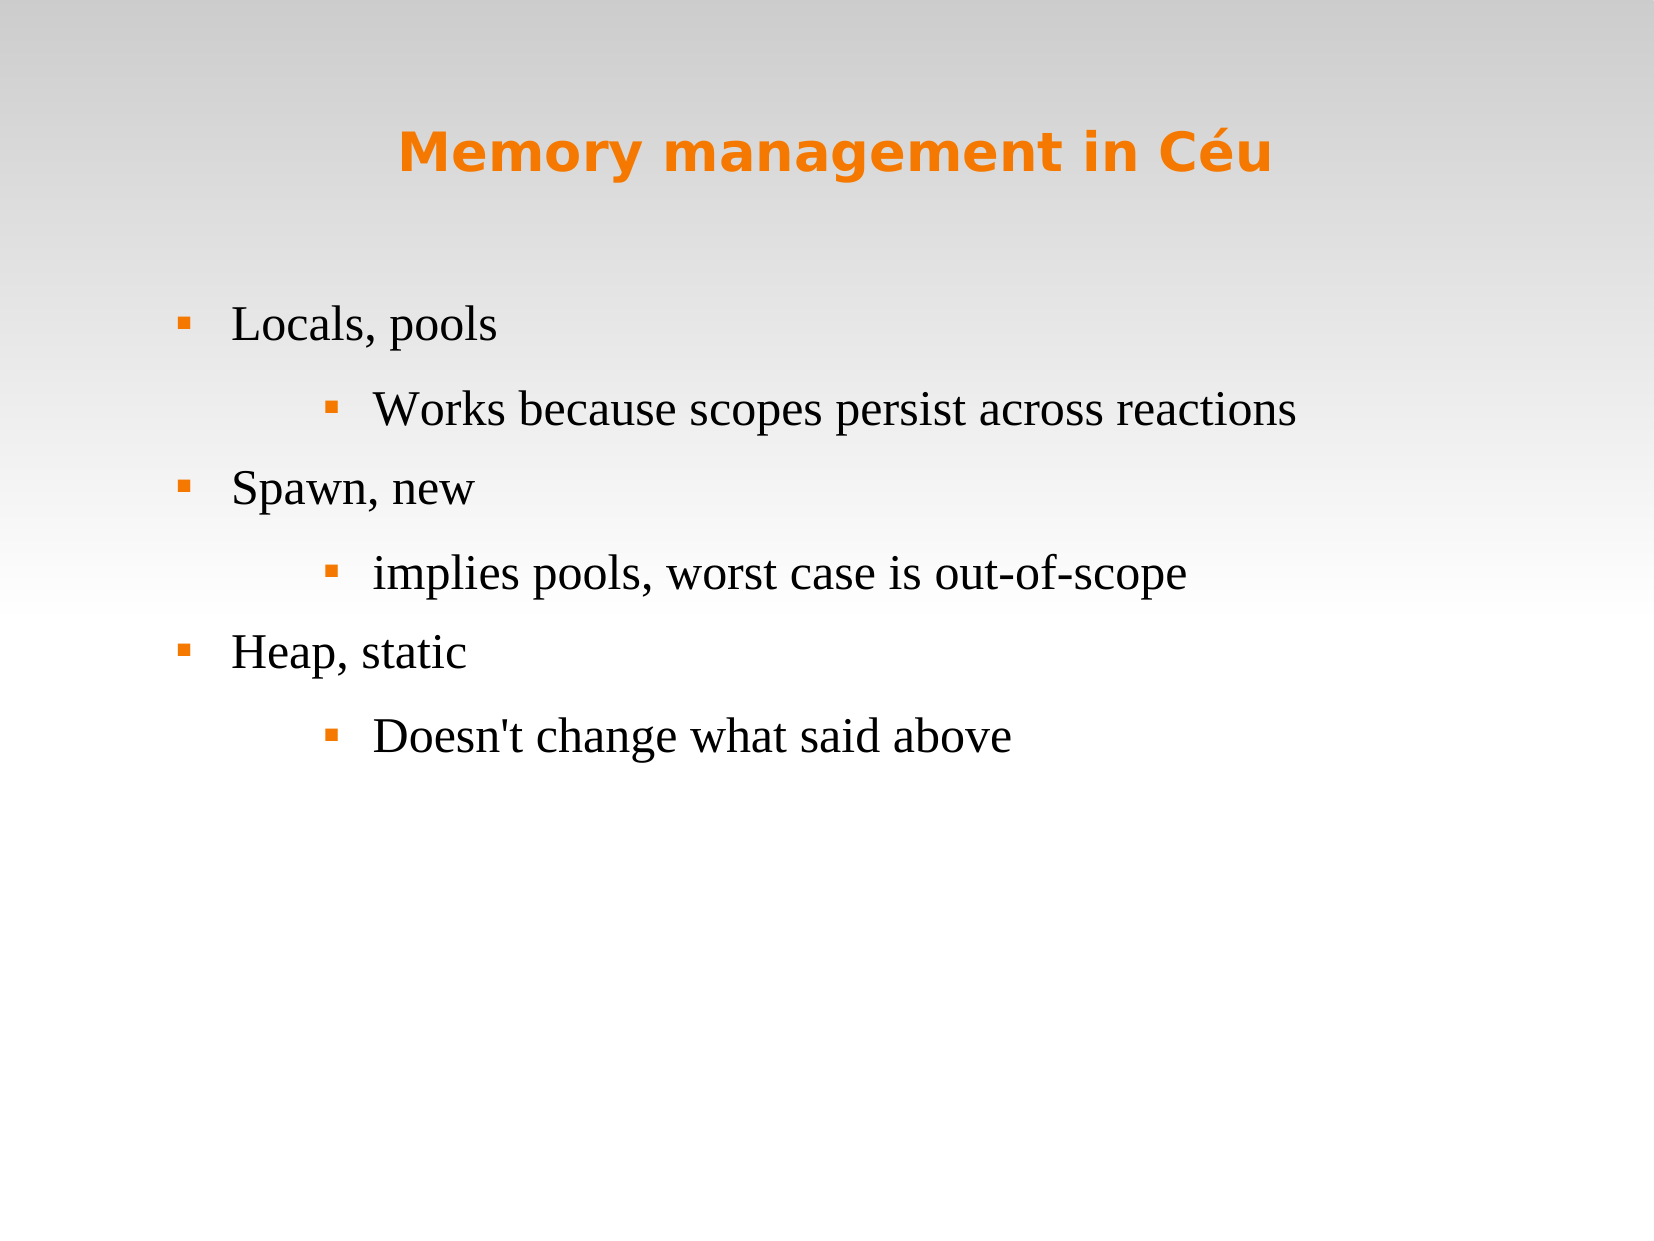

# Memory management in Céu
Locals, pools
Works because scopes persist across reactions
Spawn, new
implies pools, worst case is out-of-scope
Heap, static
Doesn't change what said above